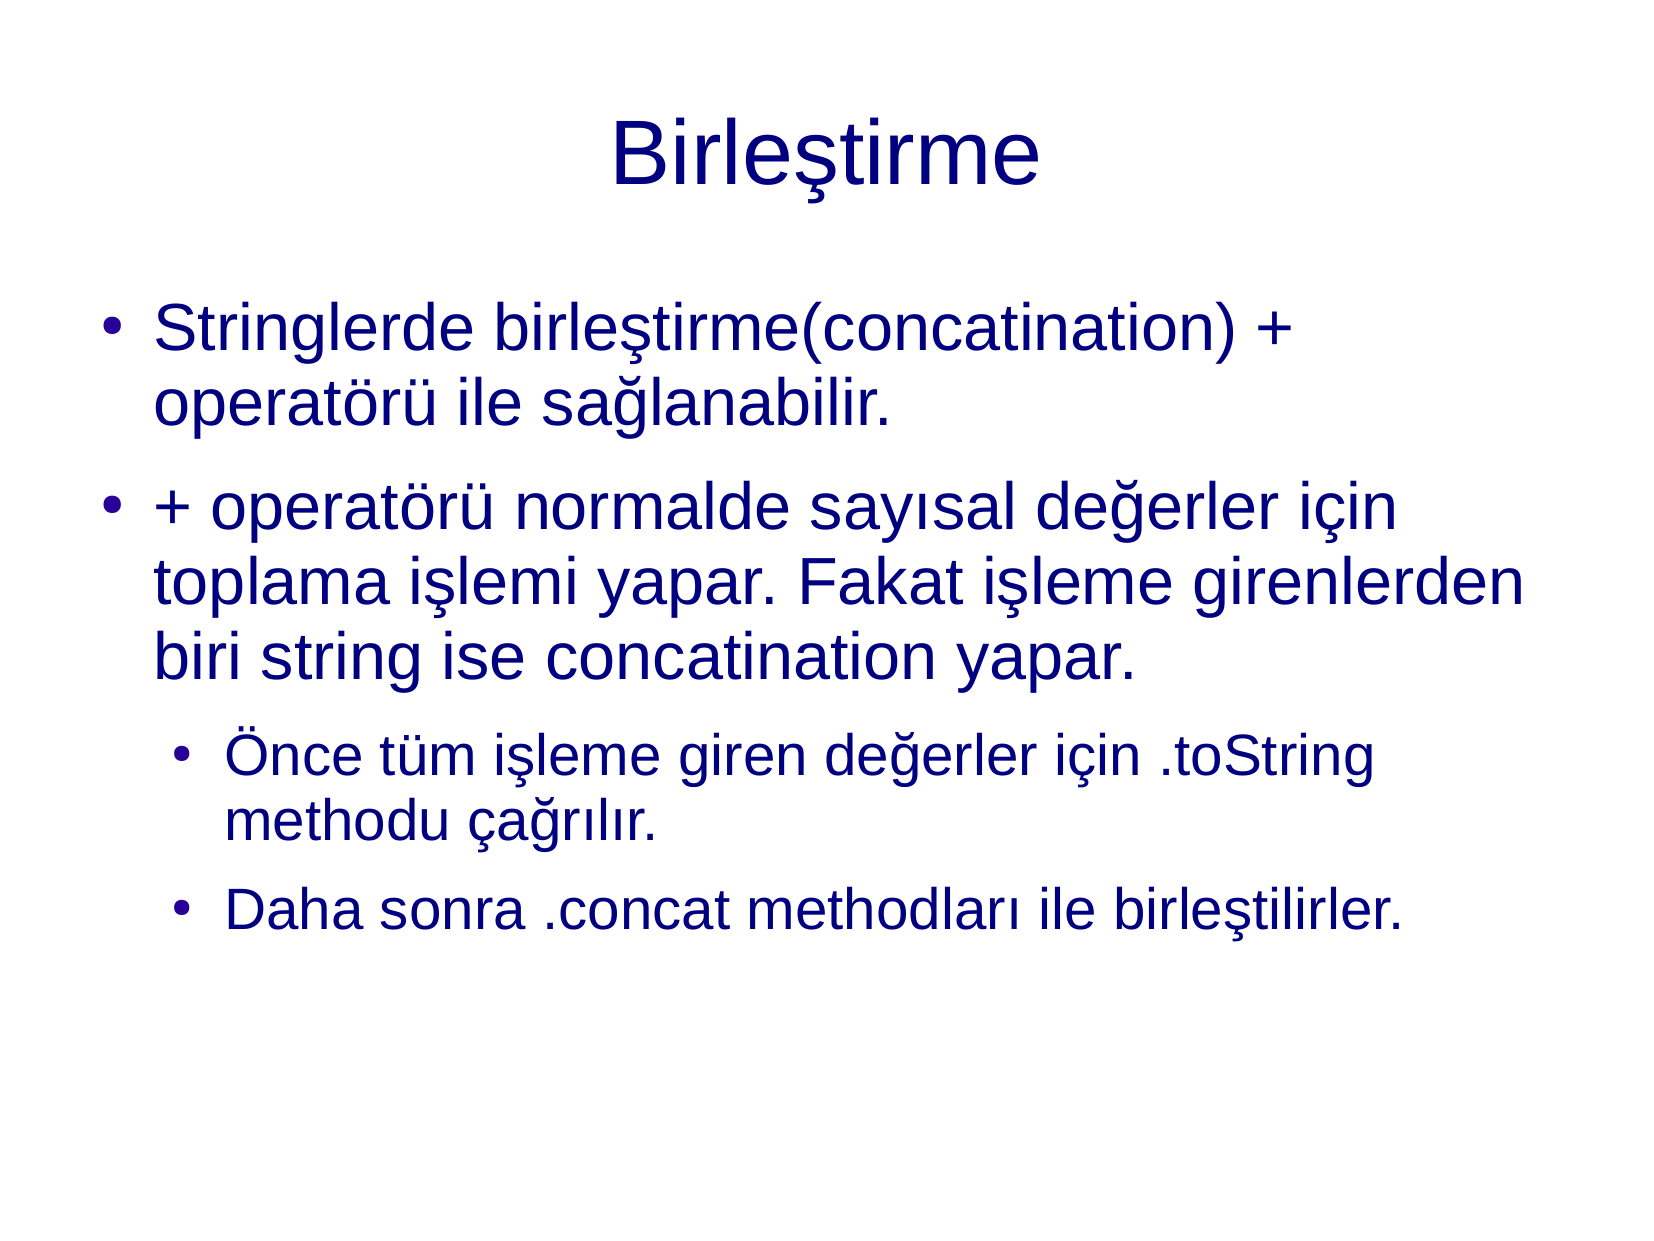

# Birleştirme
Stringlerde birleştirme(concatination) + operatörü ile sağlanabilir.
+ operatörü normalde sayısal değerler için toplama işlemi yapar. Fakat işleme girenlerden biri string ise concatination yapar.
Önce tüm işleme giren değerler için .toString methodu çağrılır.
Daha sonra .concat methodları ile birleştilirler.